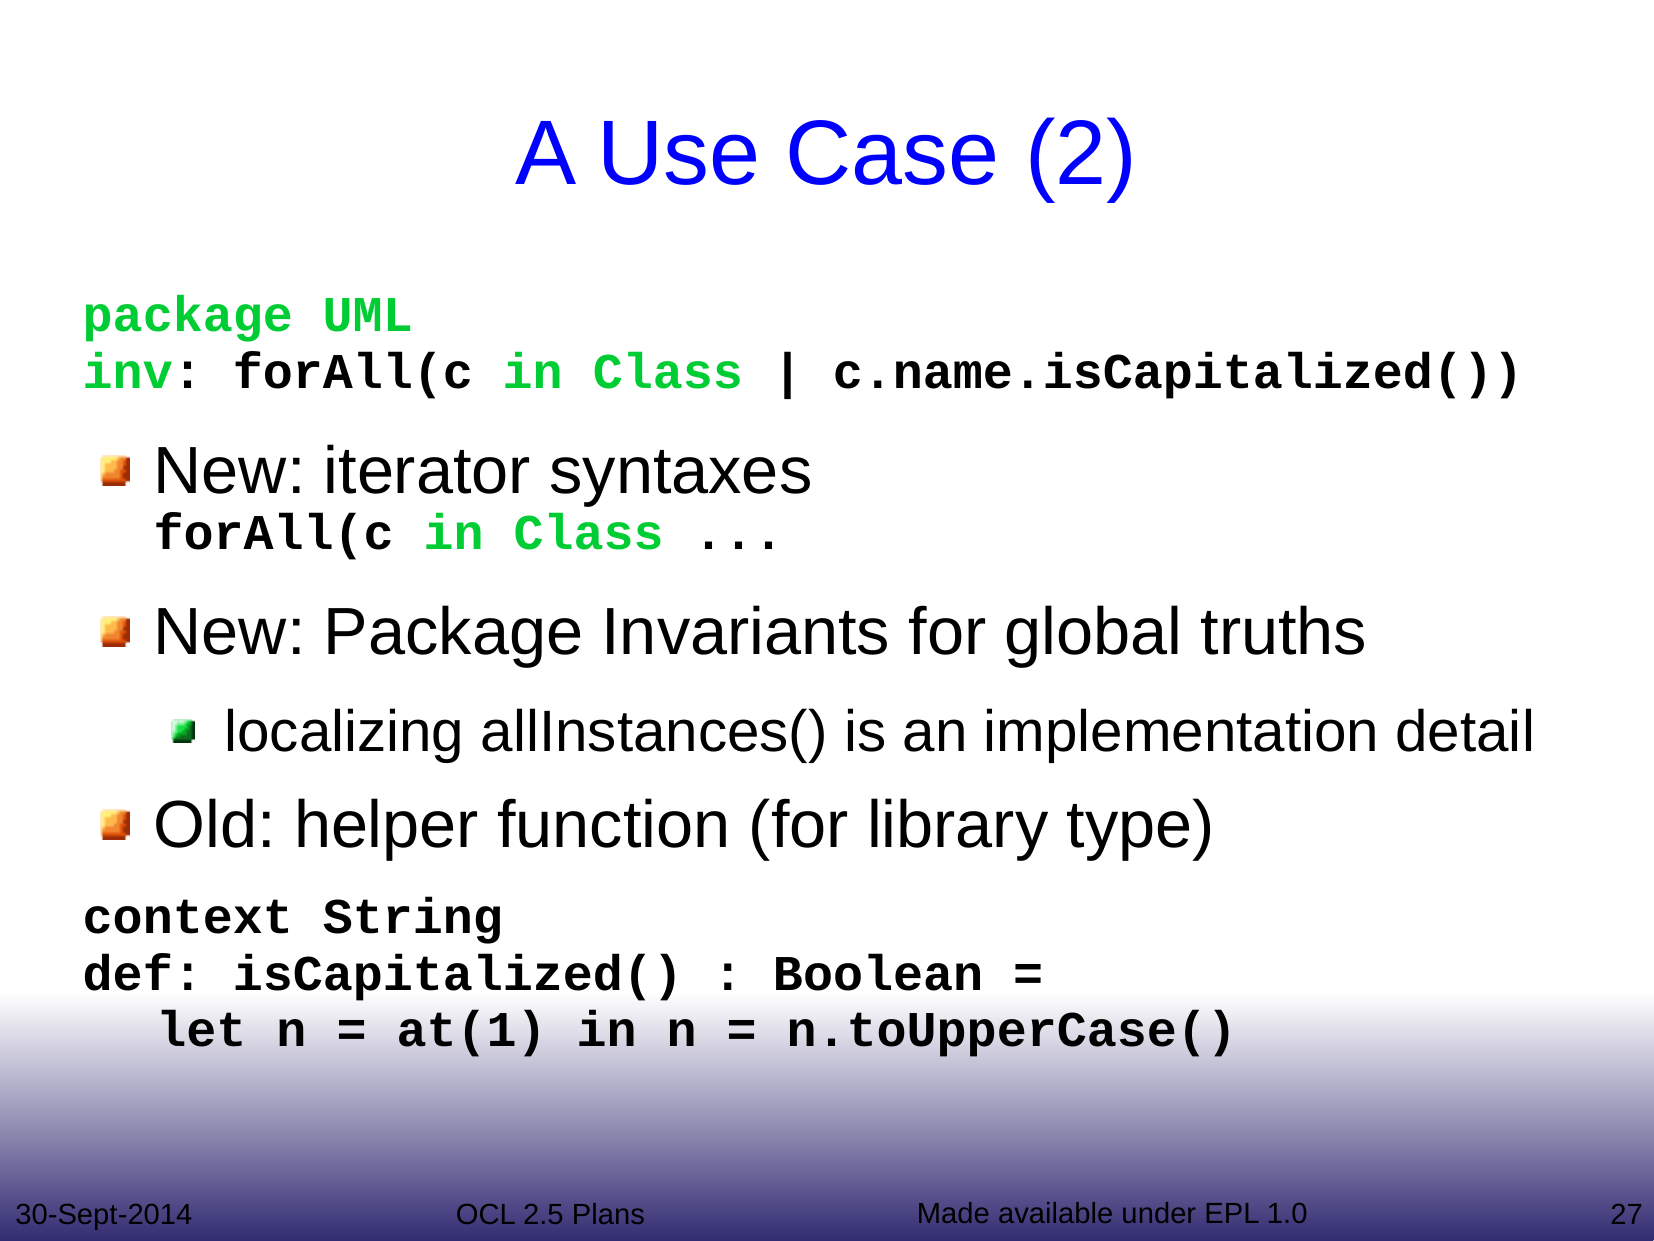

# A Use Case (2)
package UML
inv: forAll(c in Class | c.name.isCapitalized())
New: iterator syntaxes
forAll(c in Class ...
New: Package Invariants for global truths
localizing allInstances() is an implementation detail
Old: helper function (for library type)
context String
def: isCapitalized() : Boolean =
	let n = at(1) in n = n.toUpperCase()
30-Sept-2014
OCL 2.5 Plans
27